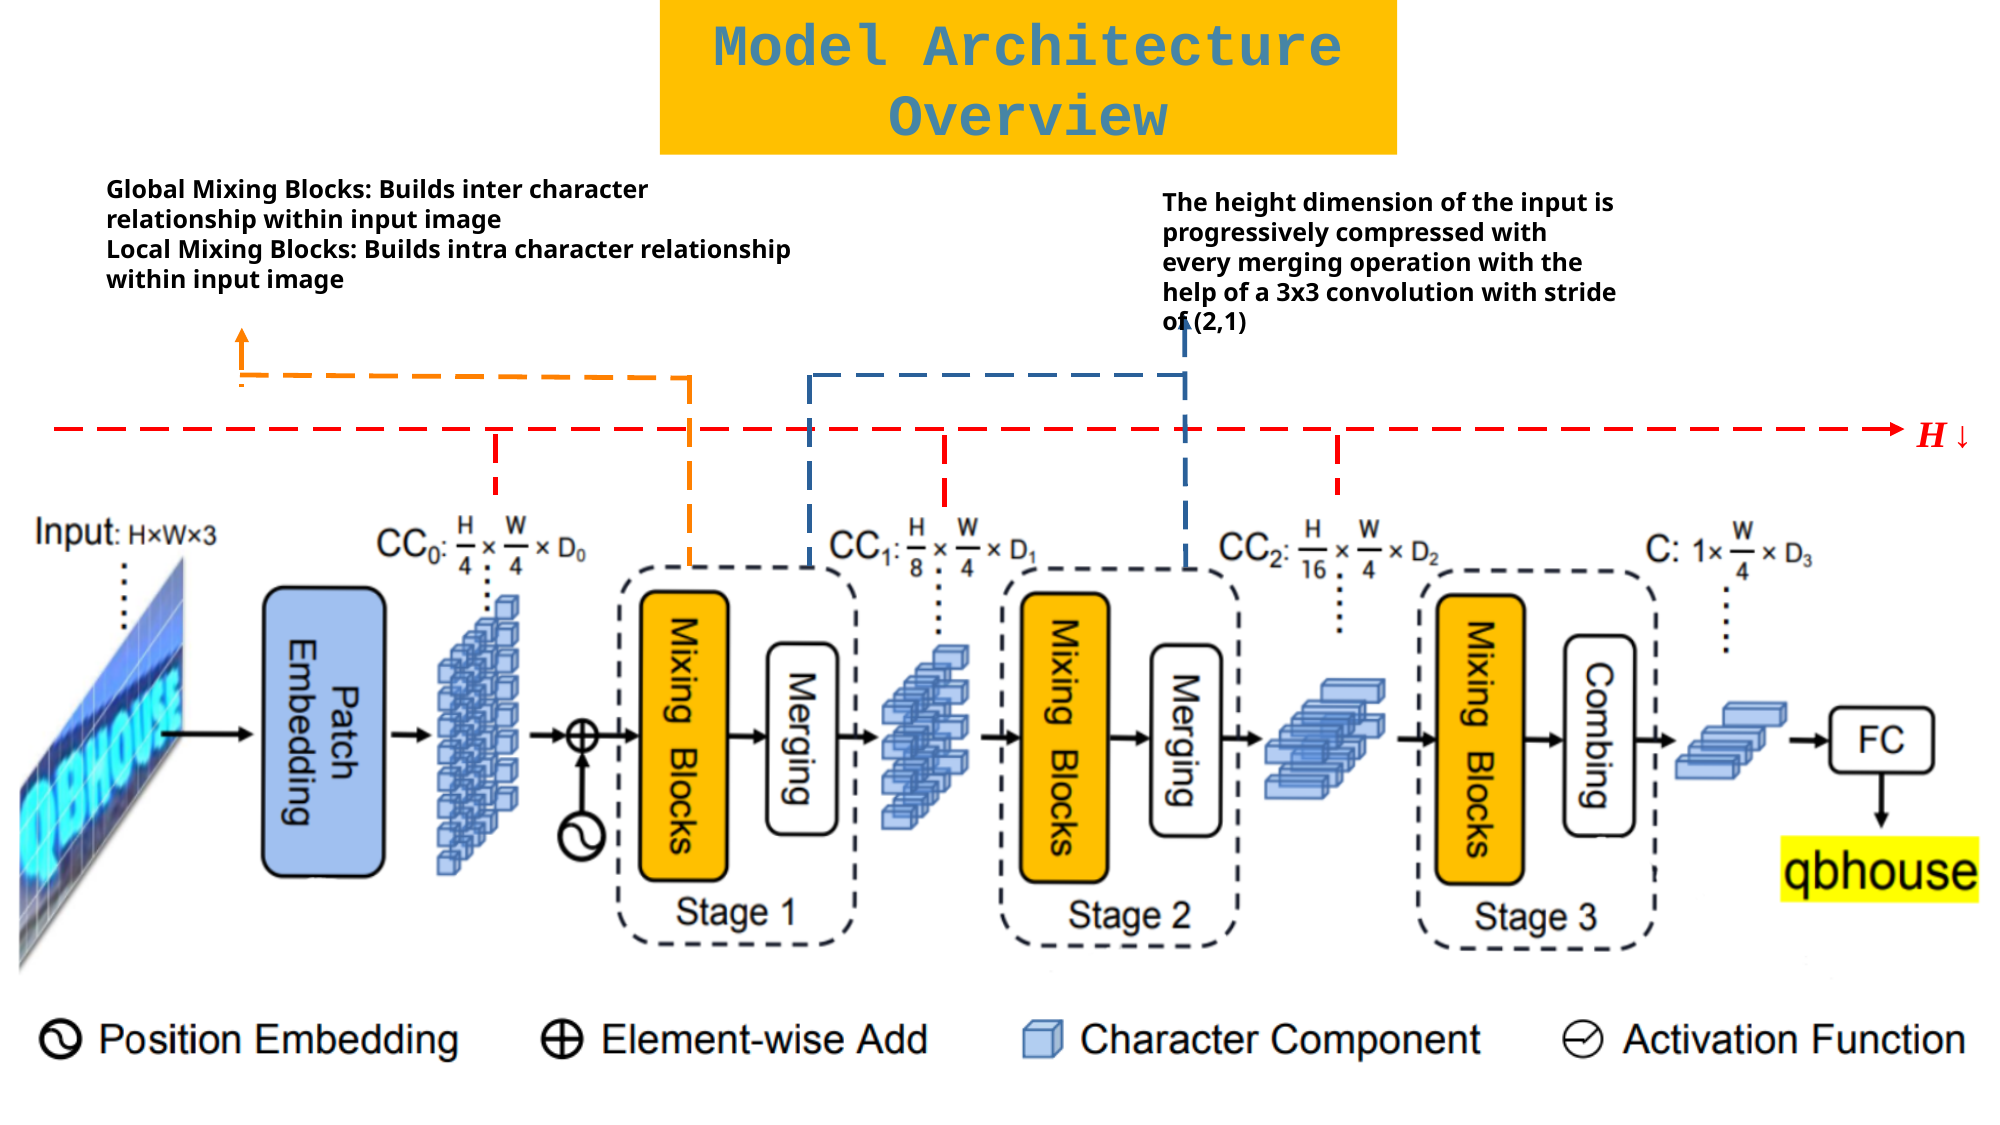

Model Architecture Overview
Global Mixing Blocks: Builds inter character relationship within input image
Local Mixing Blocks: Builds intra character relationship within input image
The height dimension of the input is progressively compressed with every merging operation with the help of a 3x3 convolution with stride of (2,1)